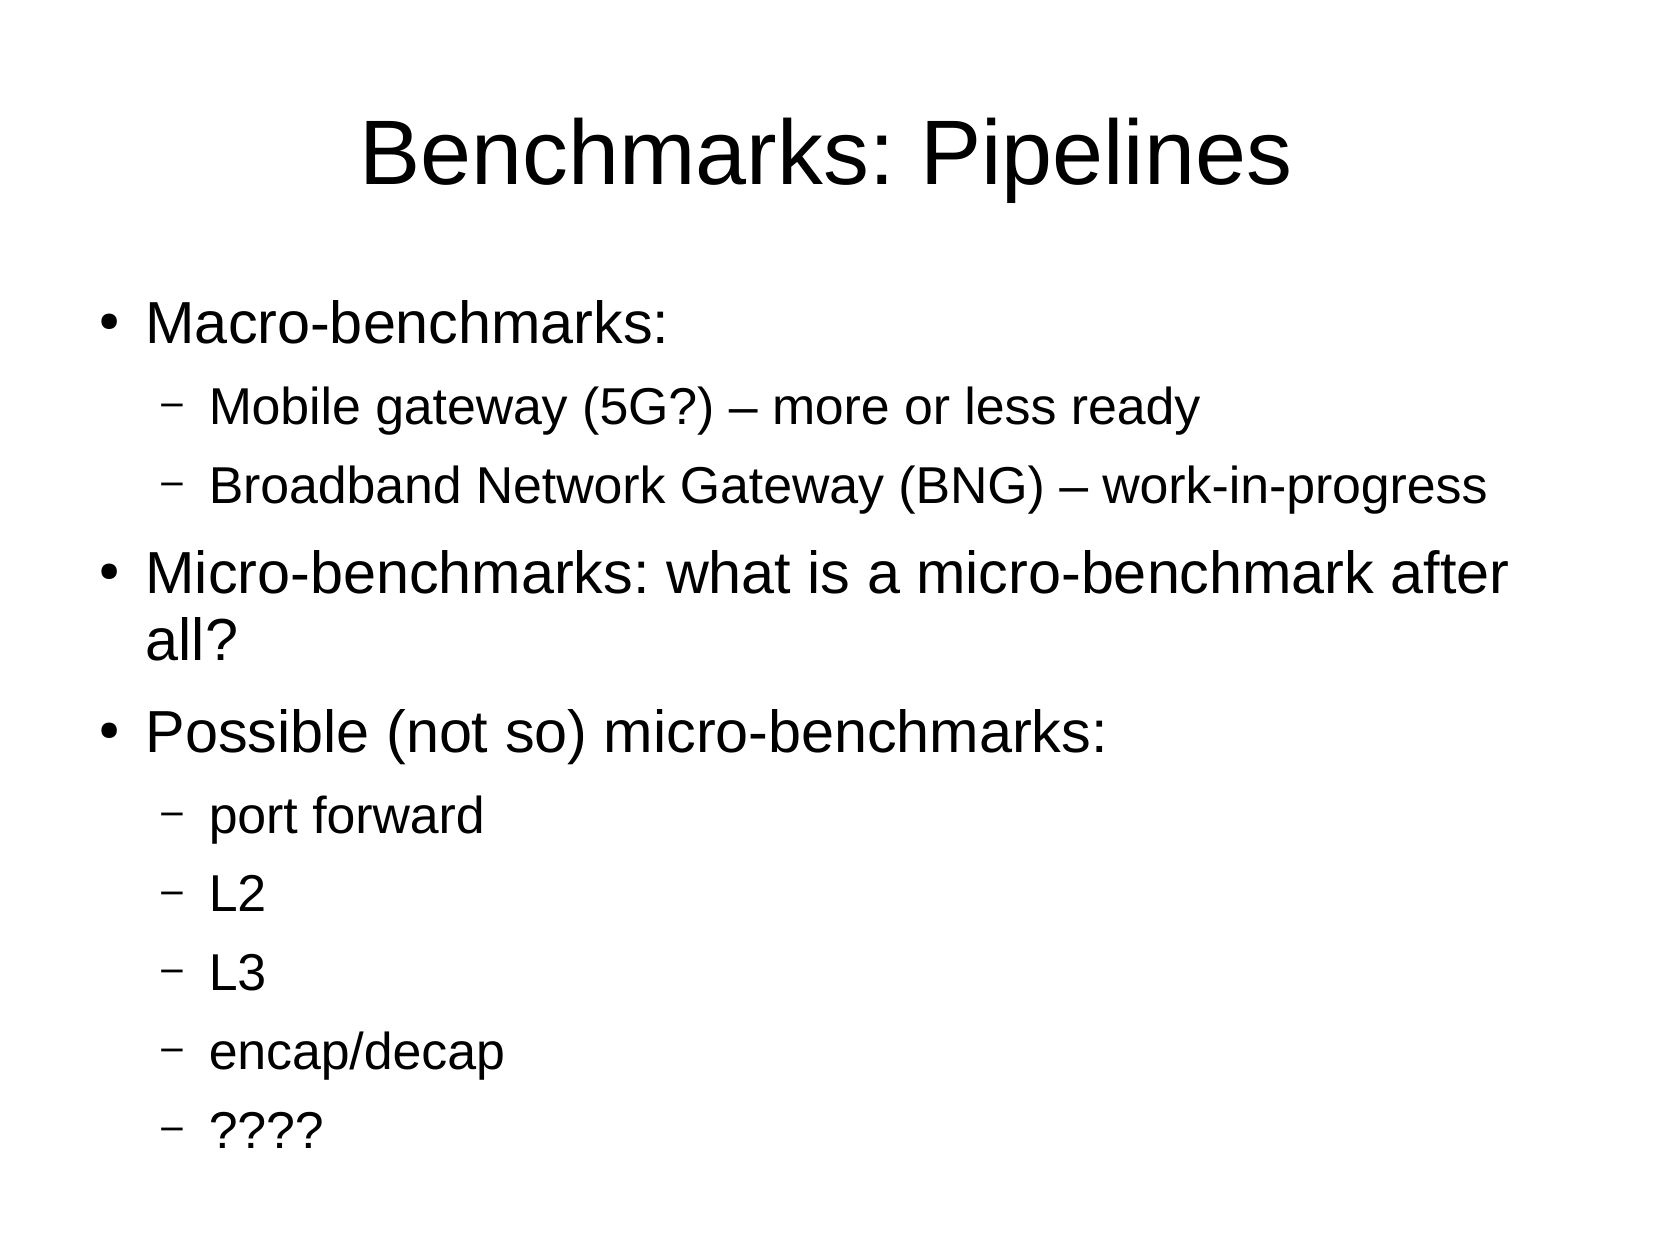

# Benchmarks: Pipelines
Macro-benchmarks:
Mobile gateway (5G?) – more or less ready
Broadband Network Gateway (BNG) – work-in-progress
Micro-benchmarks: what is a micro-benchmark after all?
Possible (not so) micro-benchmarks:
port forward
L2
L3
encap/decap
????